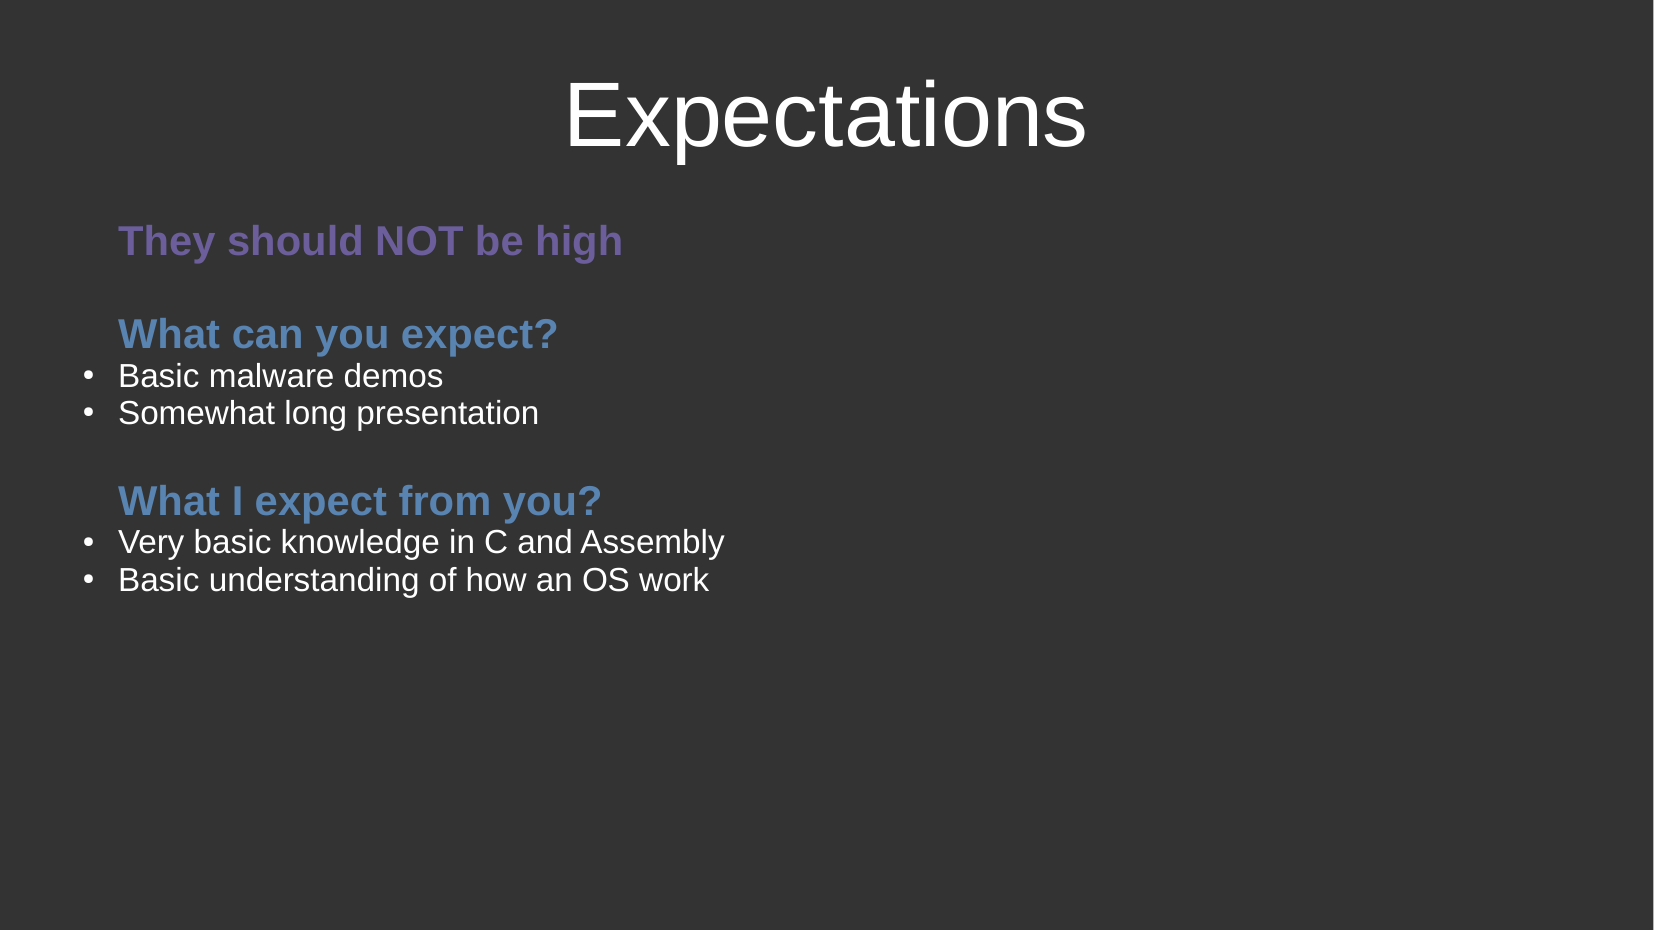

# Expectations
They should NOT be high
What can you expect?
Basic malware demos
Somewhat long presentation
What I expect from you?
Very basic knowledge in C and Assembly
Basic understanding of how an OS work